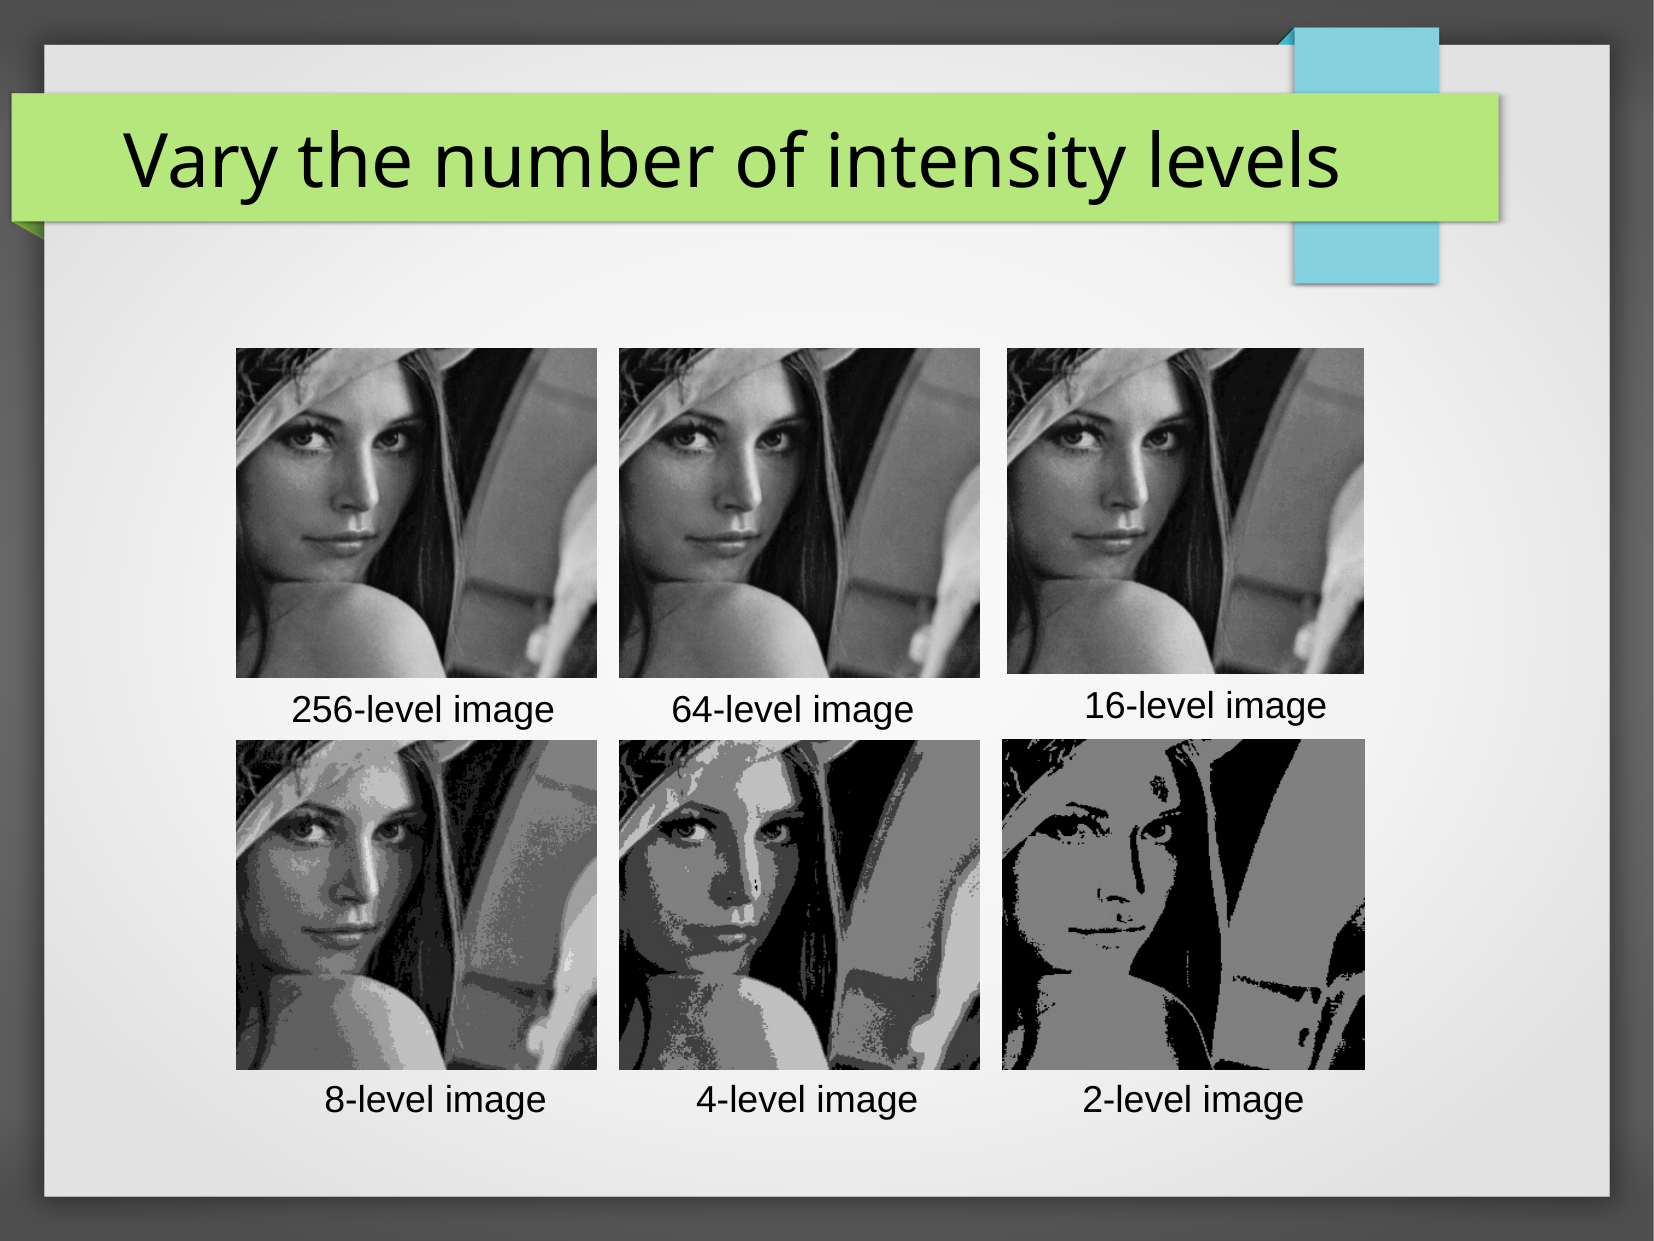

# Vary the number of intensity levels
16-level image
256-level image
64-level image
8-level image
4-level image
2-level image